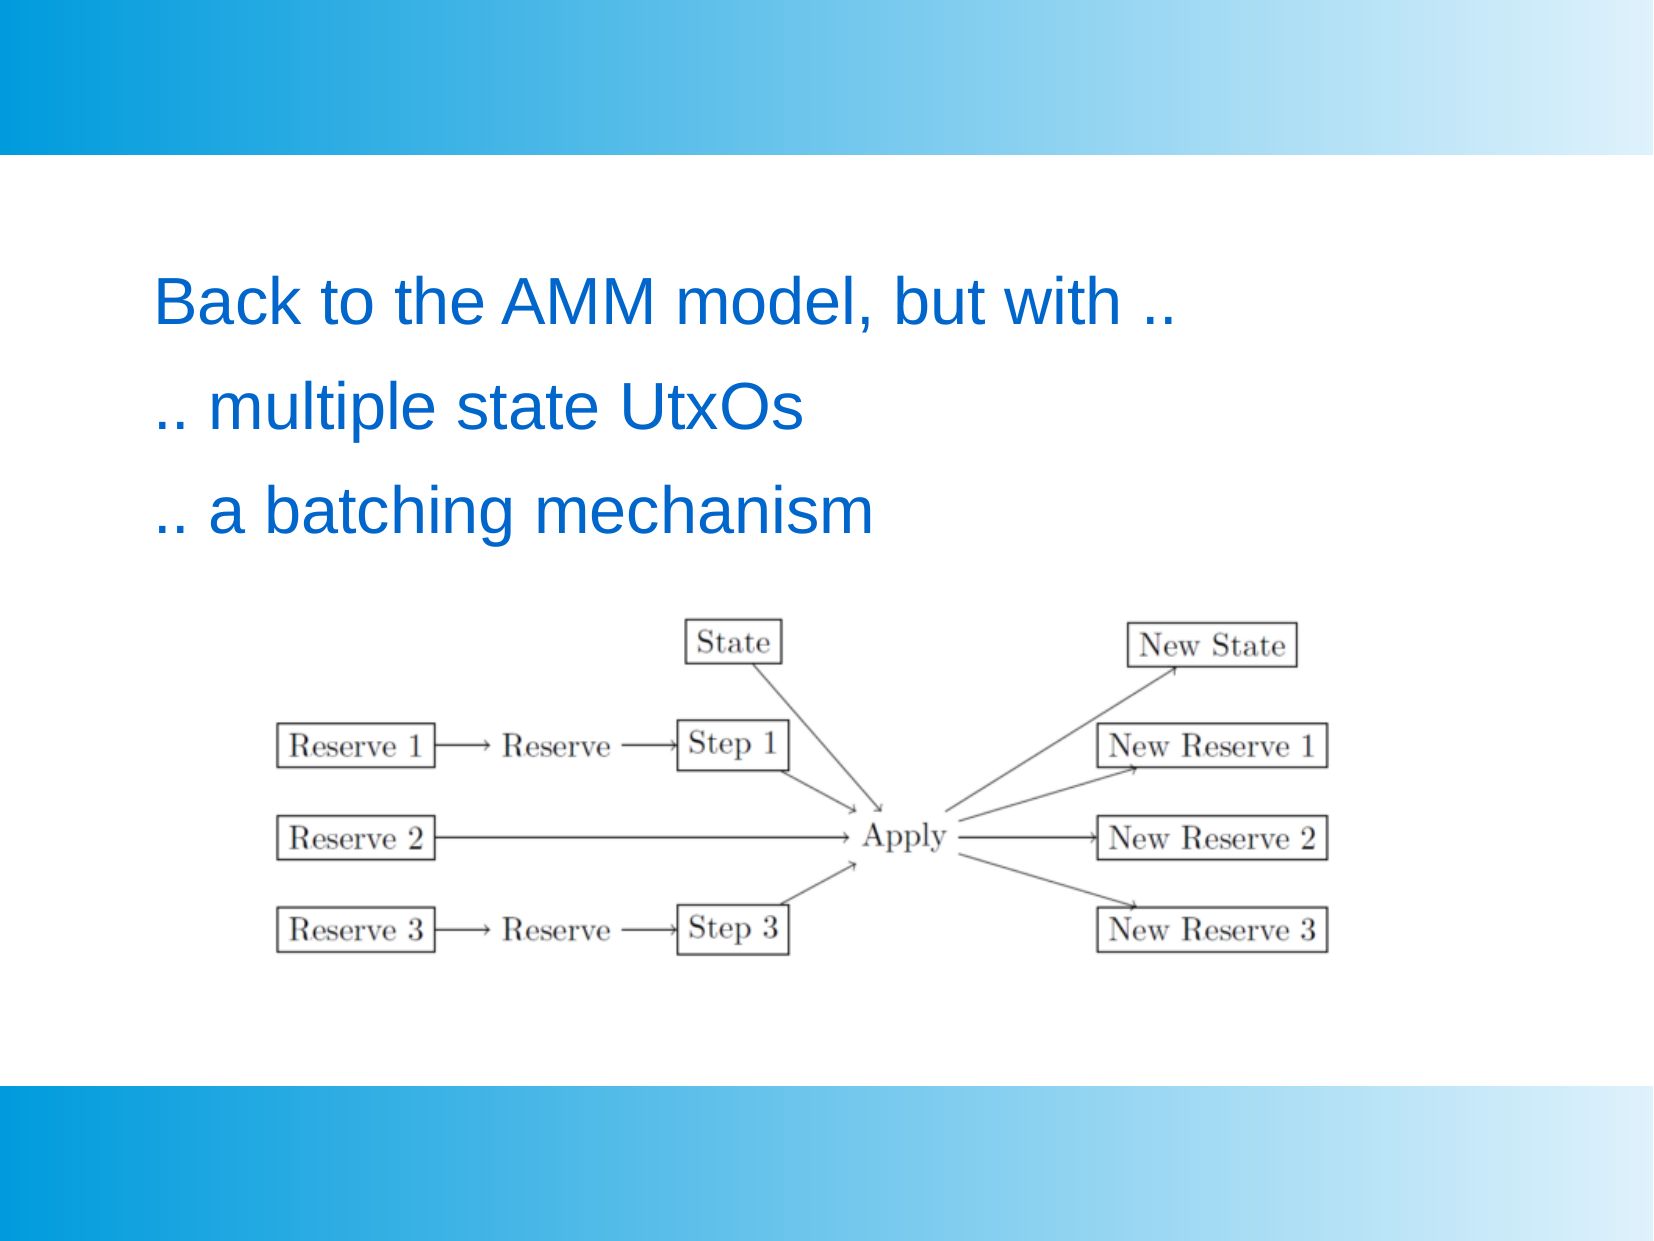

# Back to the AMM model, but with ..
.. multiple state UtxOs
.. a batching mechanism